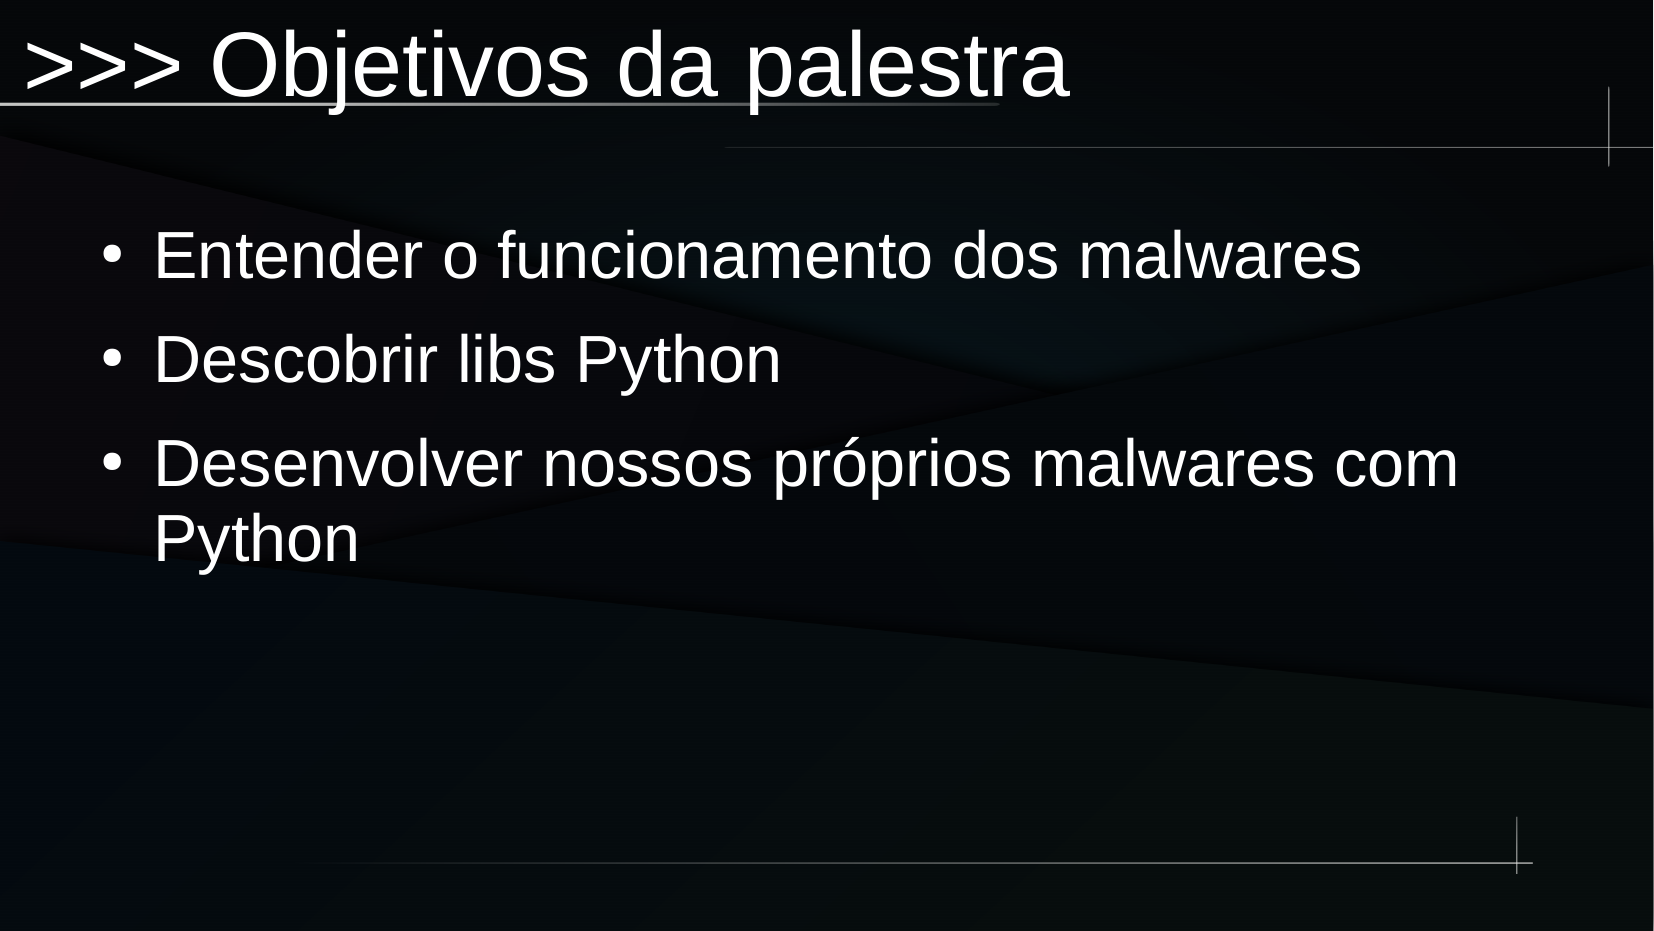

# >>> Objetivos da palestra
Entender o funcionamento dos malwares
Descobrir libs Python
Desenvolver nossos próprios malwares com Python